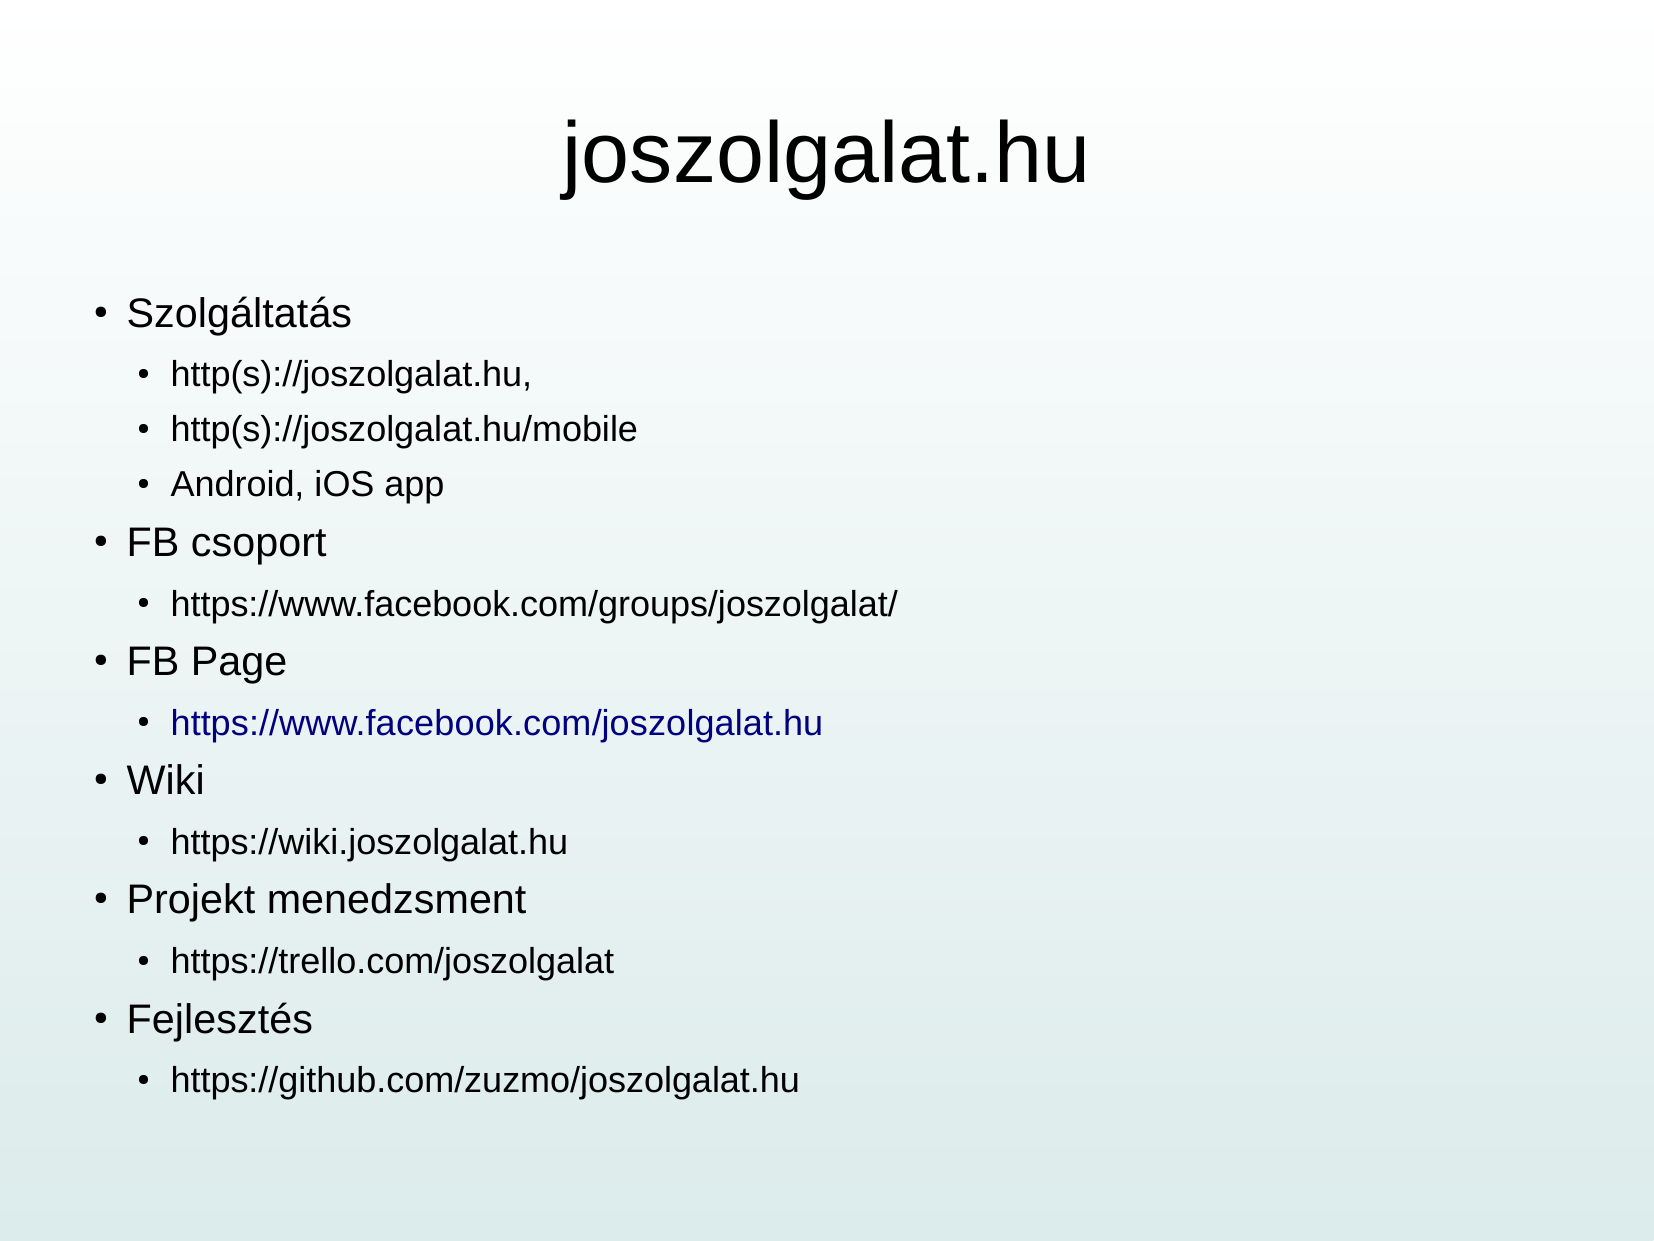

# joszolgalat.hu
Szolgáltatás
http(s)://joszolgalat.hu,
http(s)://joszolgalat.hu/mobile
Android, iOS app
FB csoport
https://www.facebook.com/groups/joszolgalat/
FB Page
https://www.facebook.com/joszolgalat.hu
Wiki
https://wiki.joszolgalat.hu
Projekt menedzsment
https://trello.com/joszolgalat
Fejlesztés
https://github.com/zuzmo/joszolgalat.hu